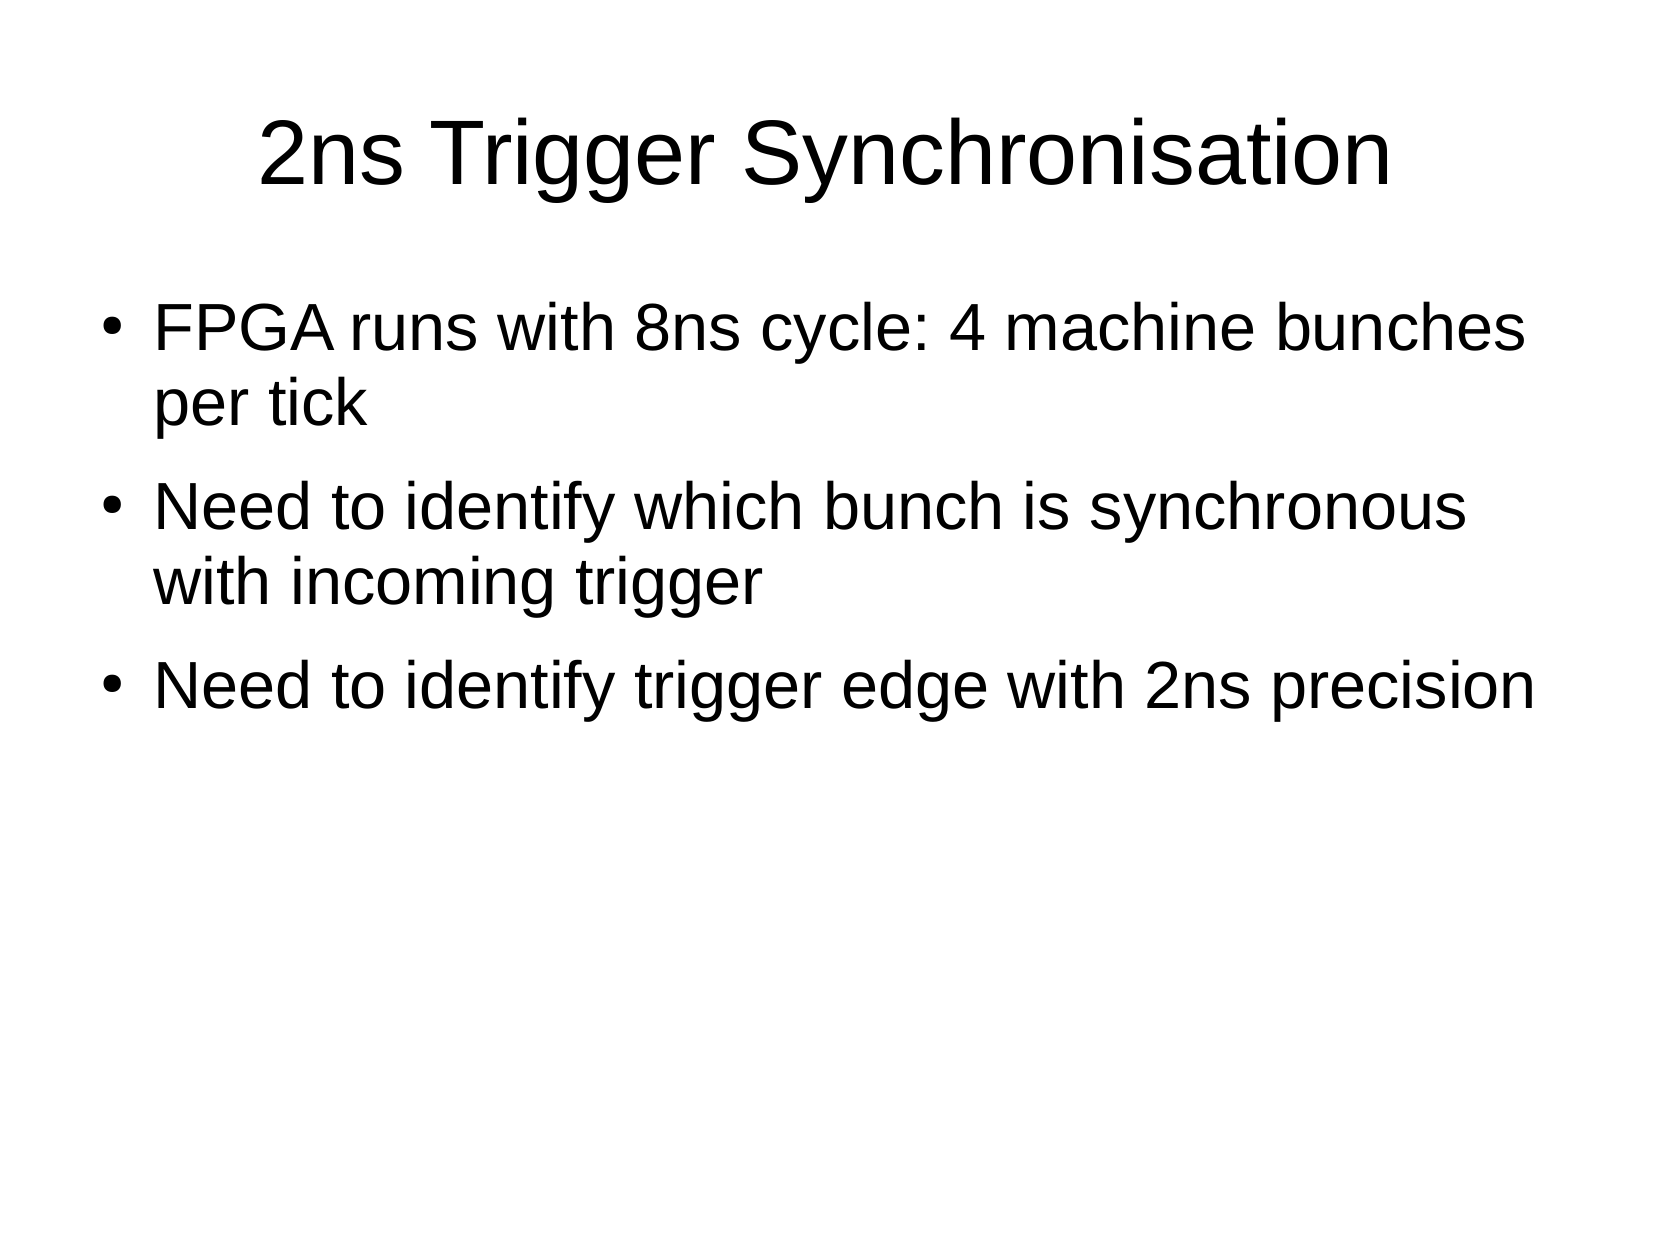

# 2ns Trigger Synchronisation
FPGA runs with 8ns cycle: 4 machine bunches per tick
Need to identify which bunch is synchronous with incoming trigger
Need to identify trigger edge with 2ns precision